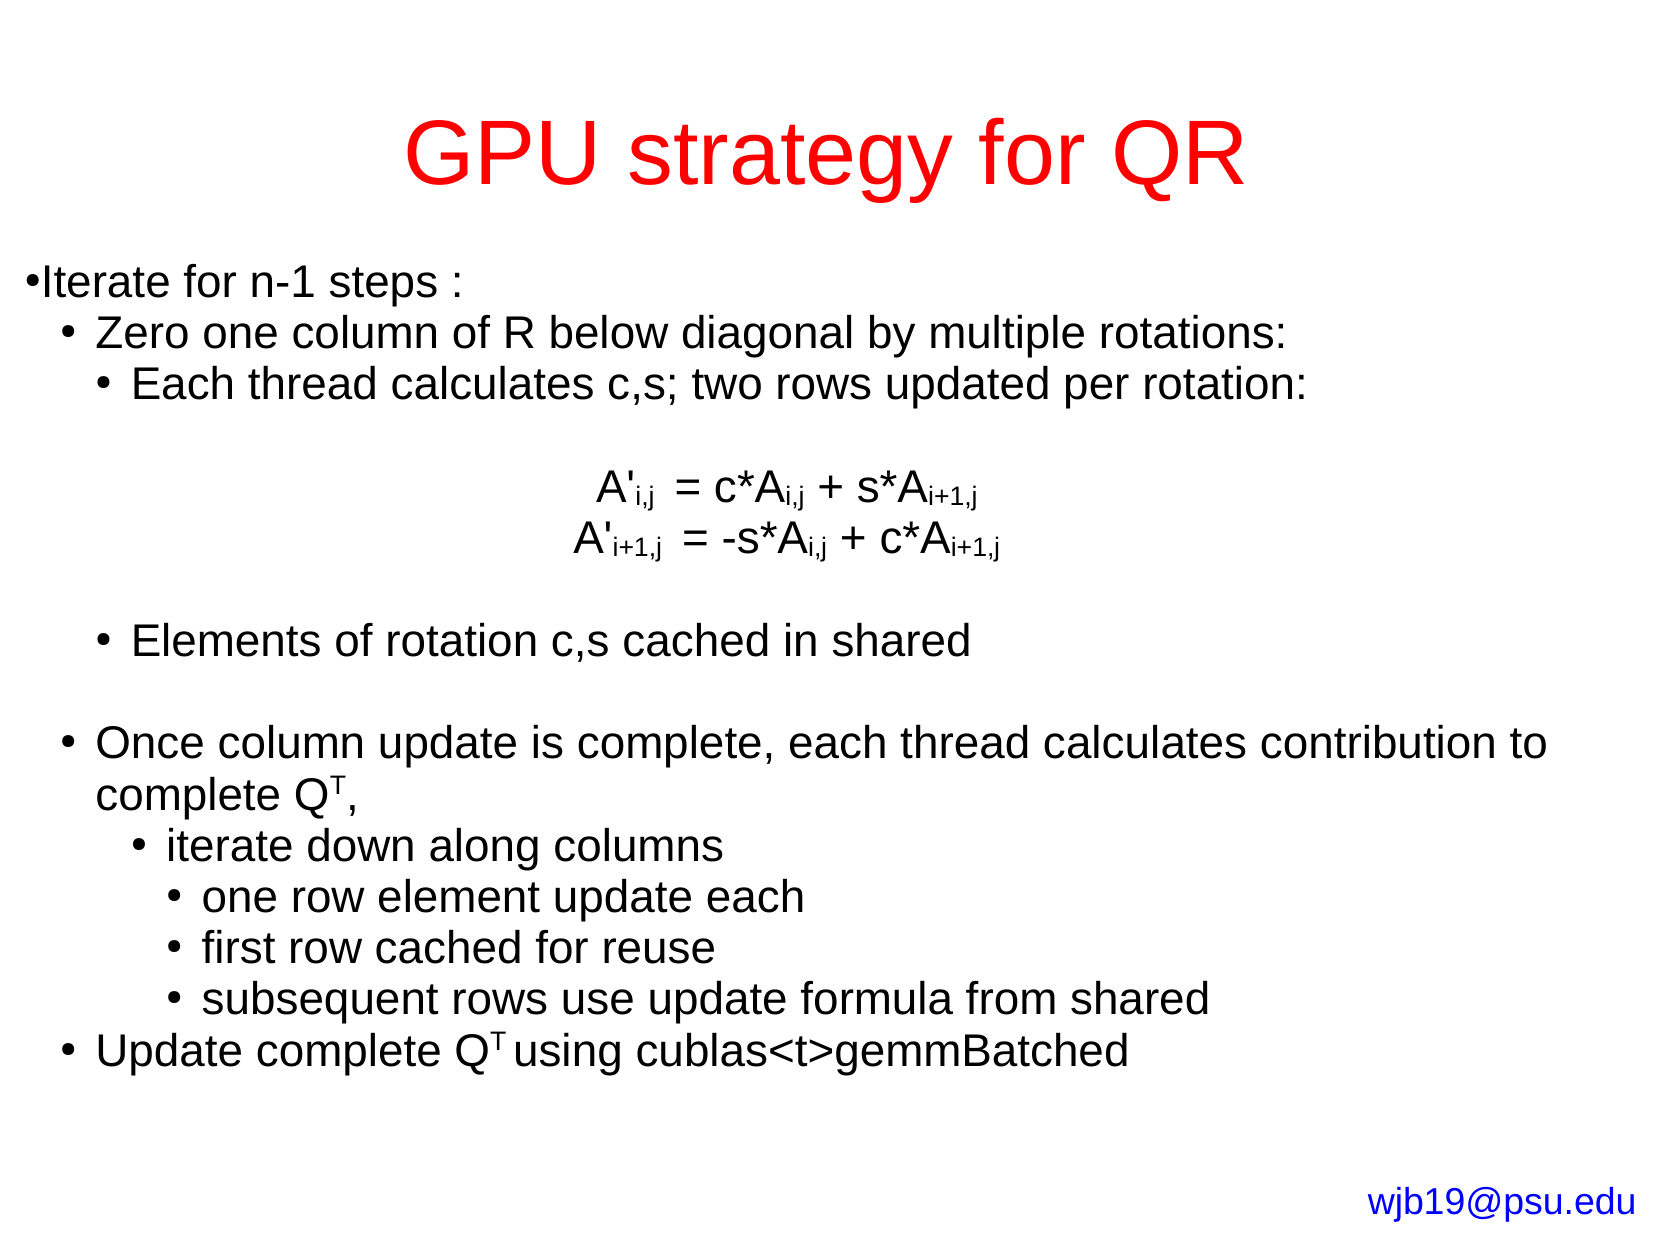

# GPU strategy for QR
Iterate for n-1 steps :
Zero one column of R below diagonal by multiple rotations:
Each thread calculates c,s; two rows updated per rotation:
A'i,j = c*Ai,j + s*Ai+1,j
A'i+1,j = -s*Ai,j + c*Ai+1,j
Elements of rotation c,s cached in shared
Once column update is complete, each thread calculates contribution to complete QT,
iterate down along columns
one row element update each
first row cached for reuse
subsequent rows use update formula from shared
Update complete QT using cublas<t>gemmBatched
wjb19@psu.edu